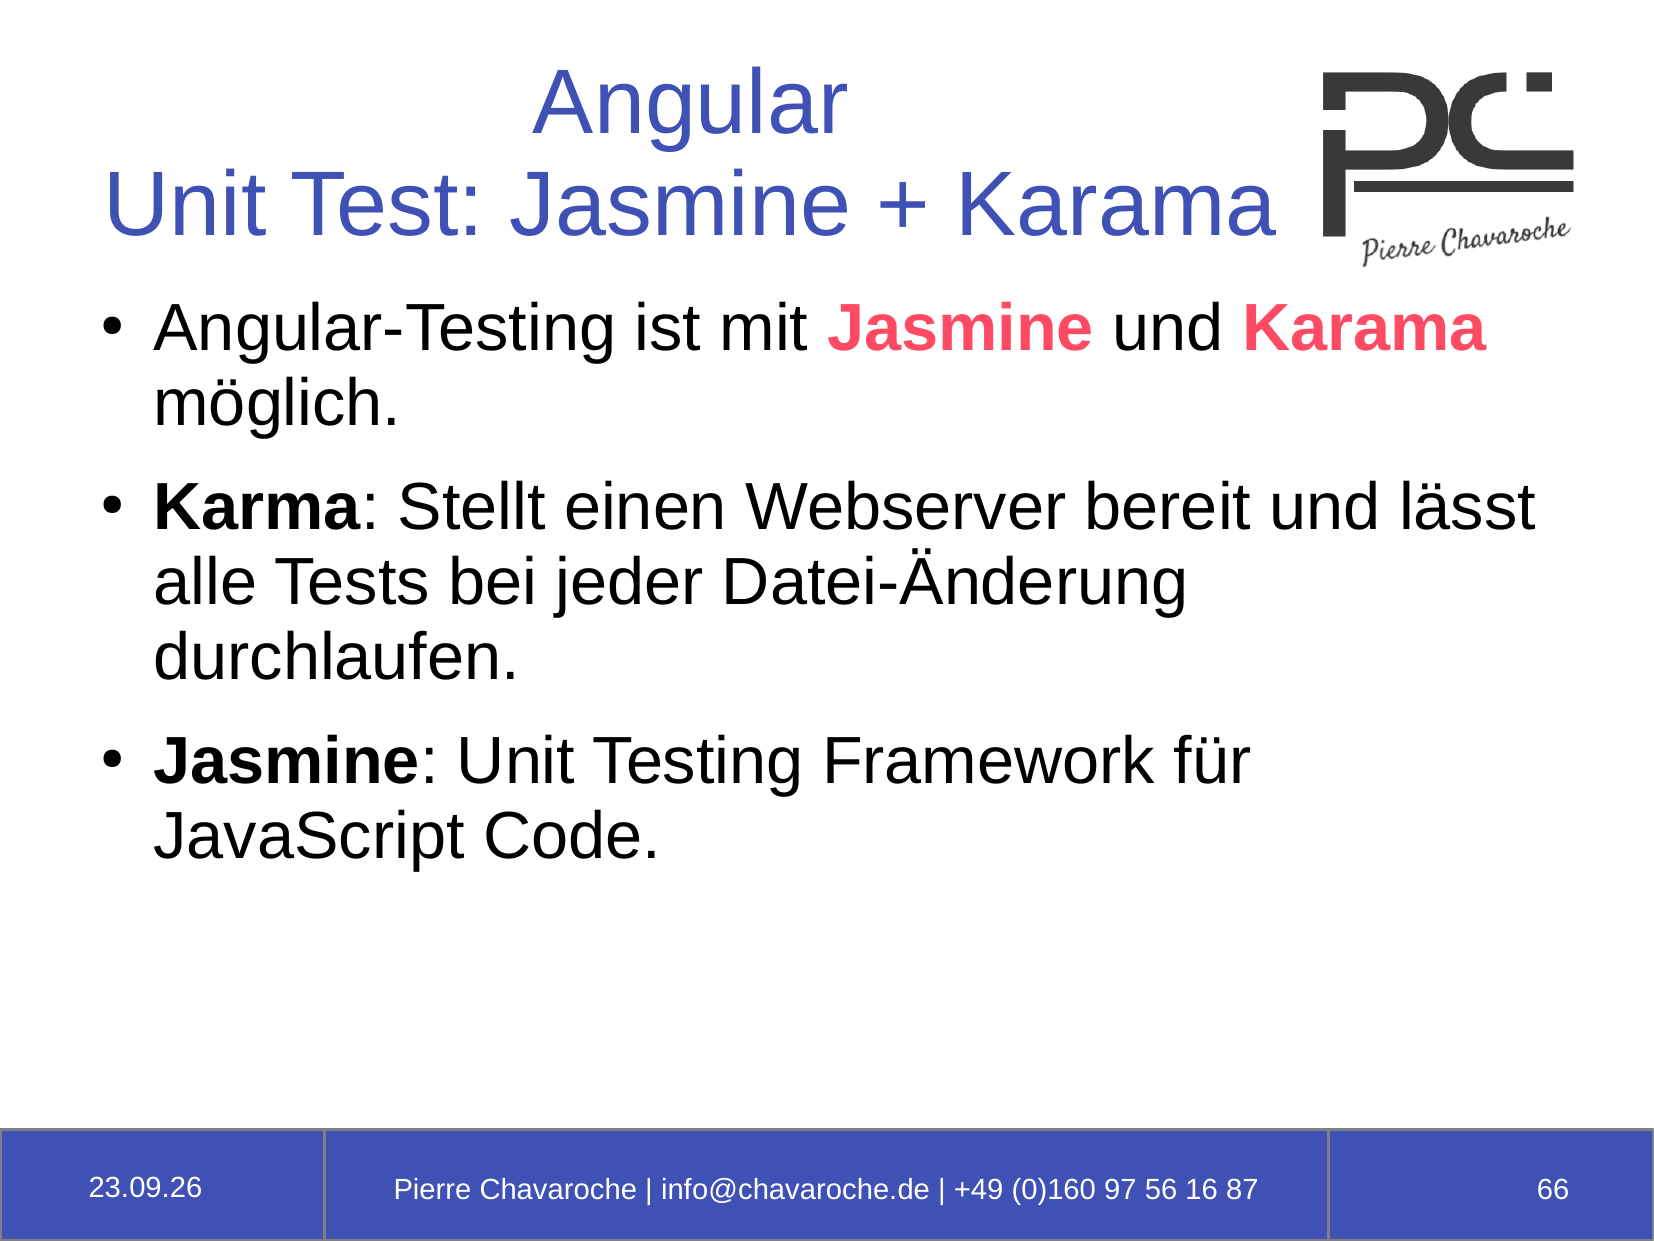

# Angular Unit Test: Jasmine + Karama
Angular-Testing ist mit Jasmine und Karama möglich.
Karma: Stellt einen Webserver bereit und lässt alle Tests bei jeder Datei-Änderung durchlaufen.
Jasmine: Unit Testing Framework für JavaScript Code.
Pierre Chavaroche | info@chavaroche.de | +49 (0)160 97 56 16 87
66